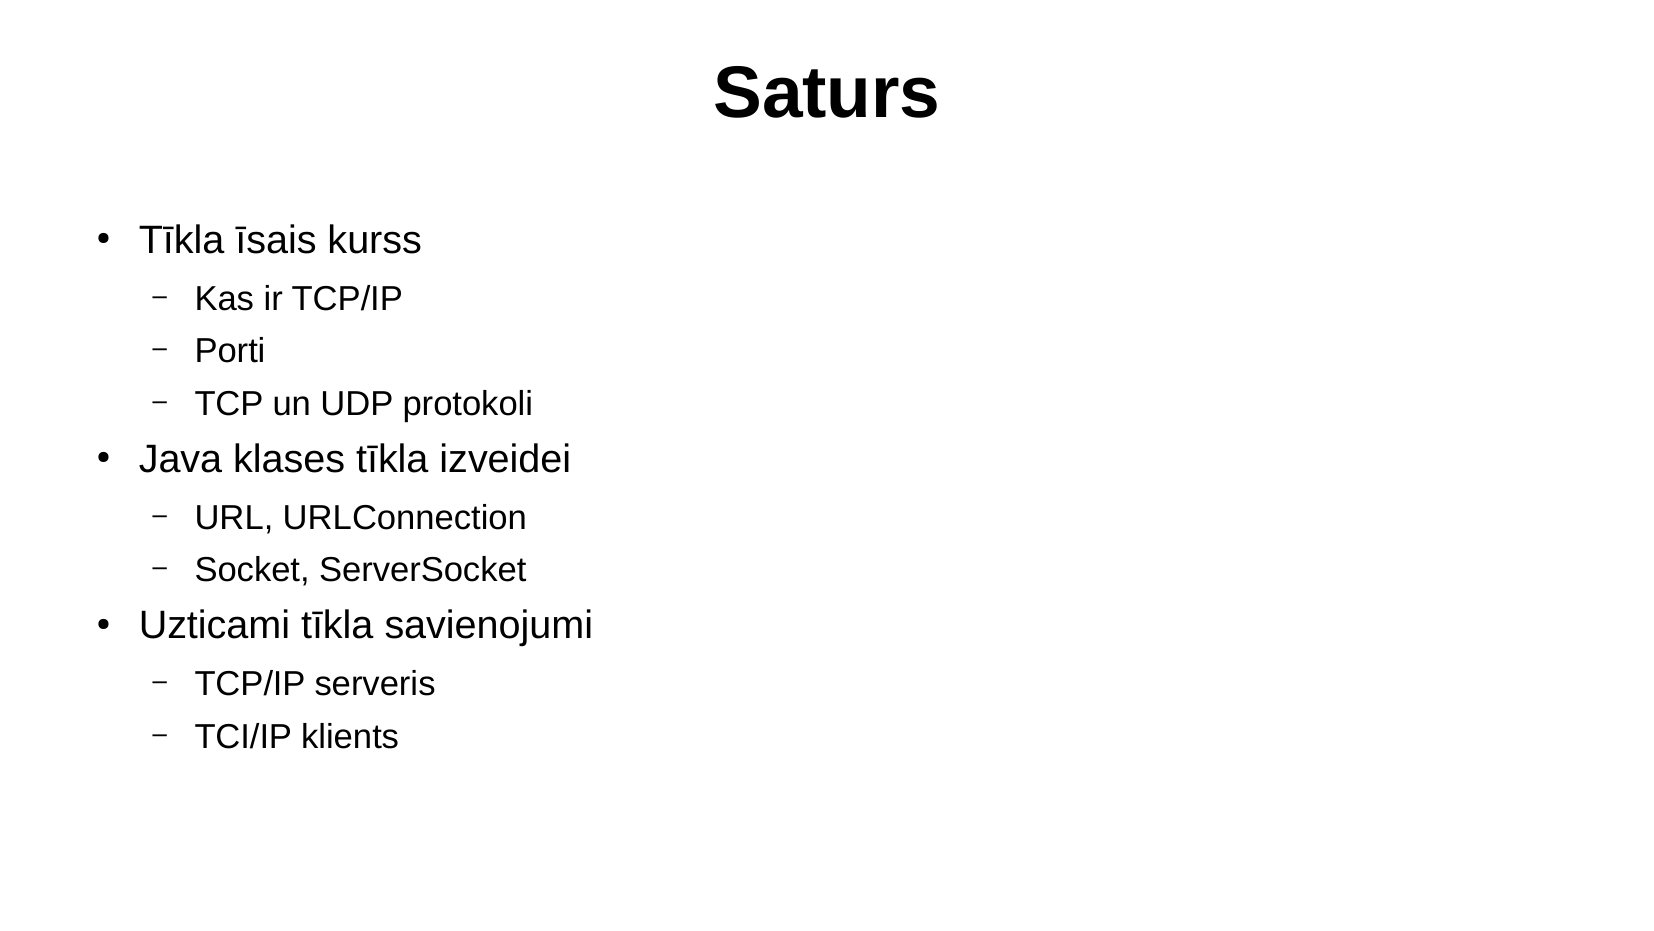

# Saturs
Tīkla īsais kurss
Kas ir TCP/IP
Porti
TCP un UDP protokoli
Java klases tīkla izveidei
URL, URLConnection
Socket, ServerSocket
Uzticami tīkla savienojumi
TCP/IP serveris
TCI/IP klients